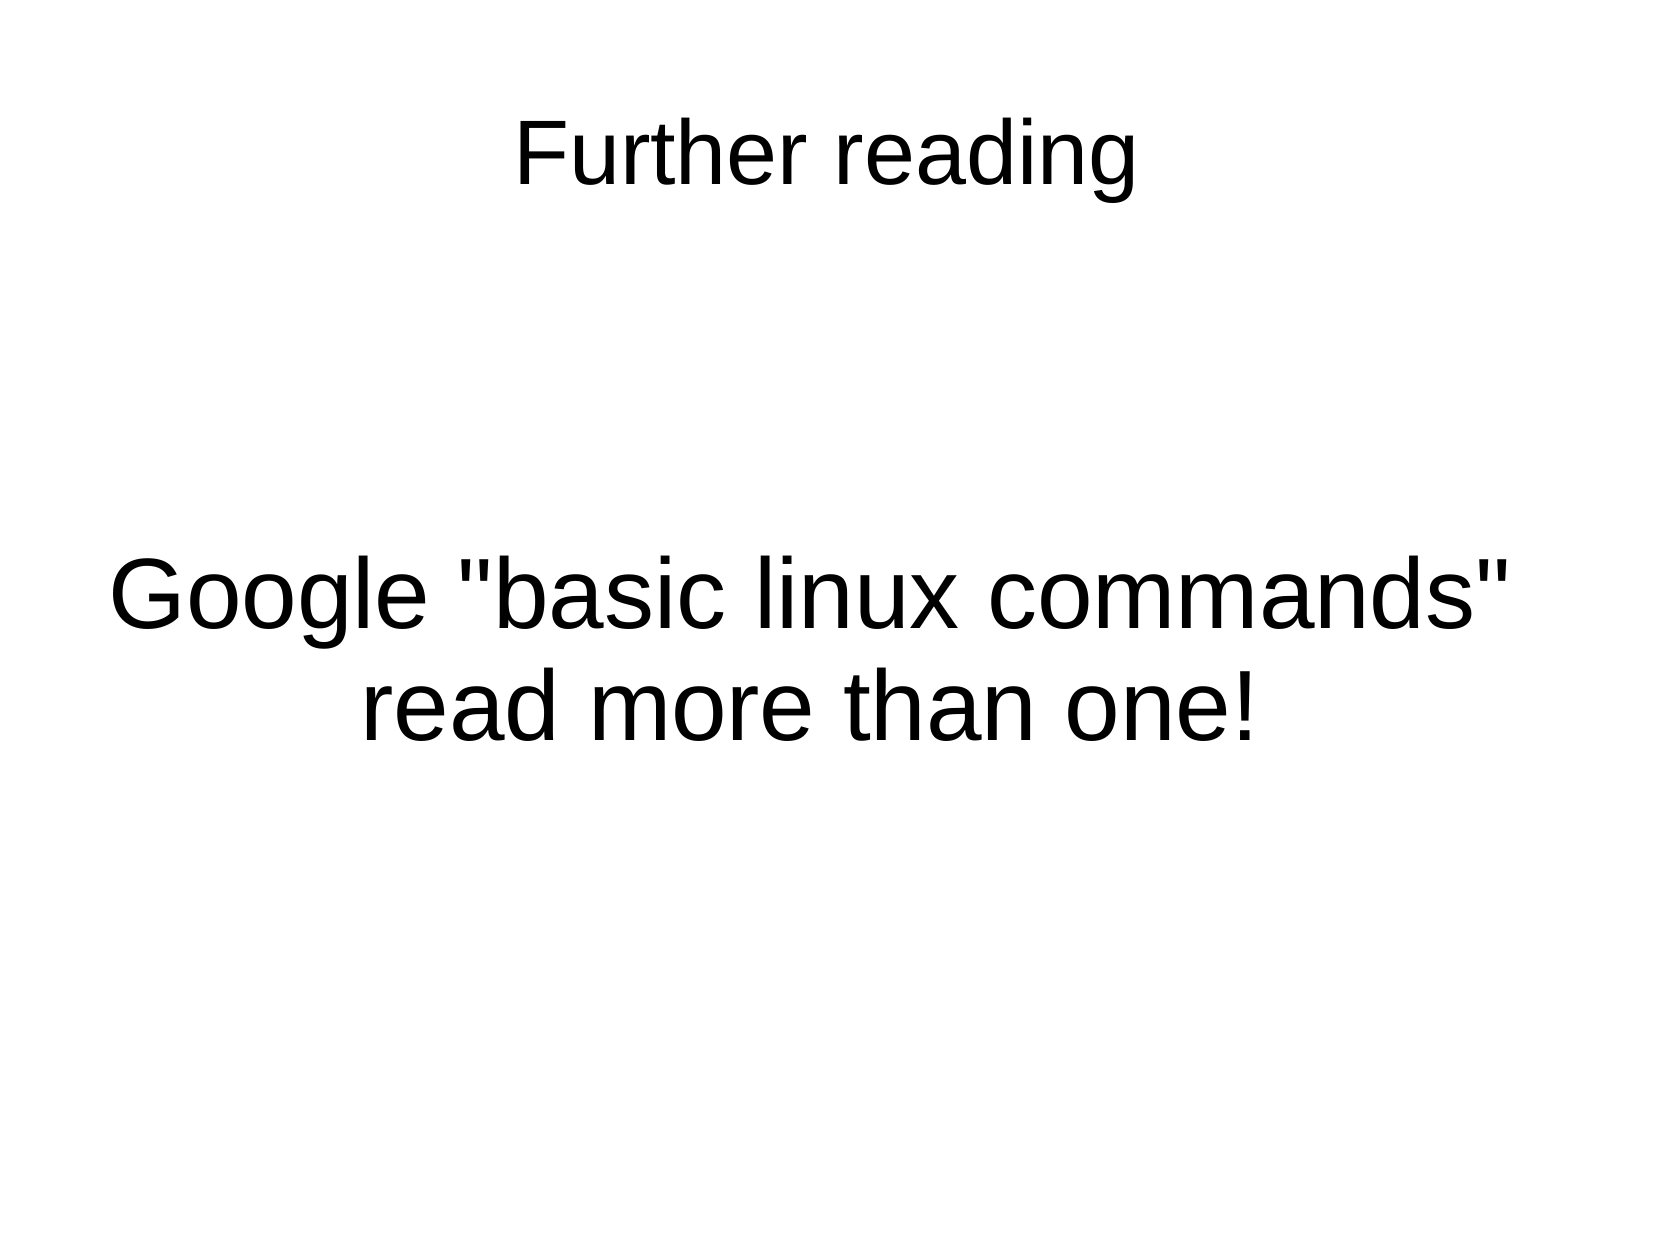

# Further reading
Google "basic linux commands"
read more than one!